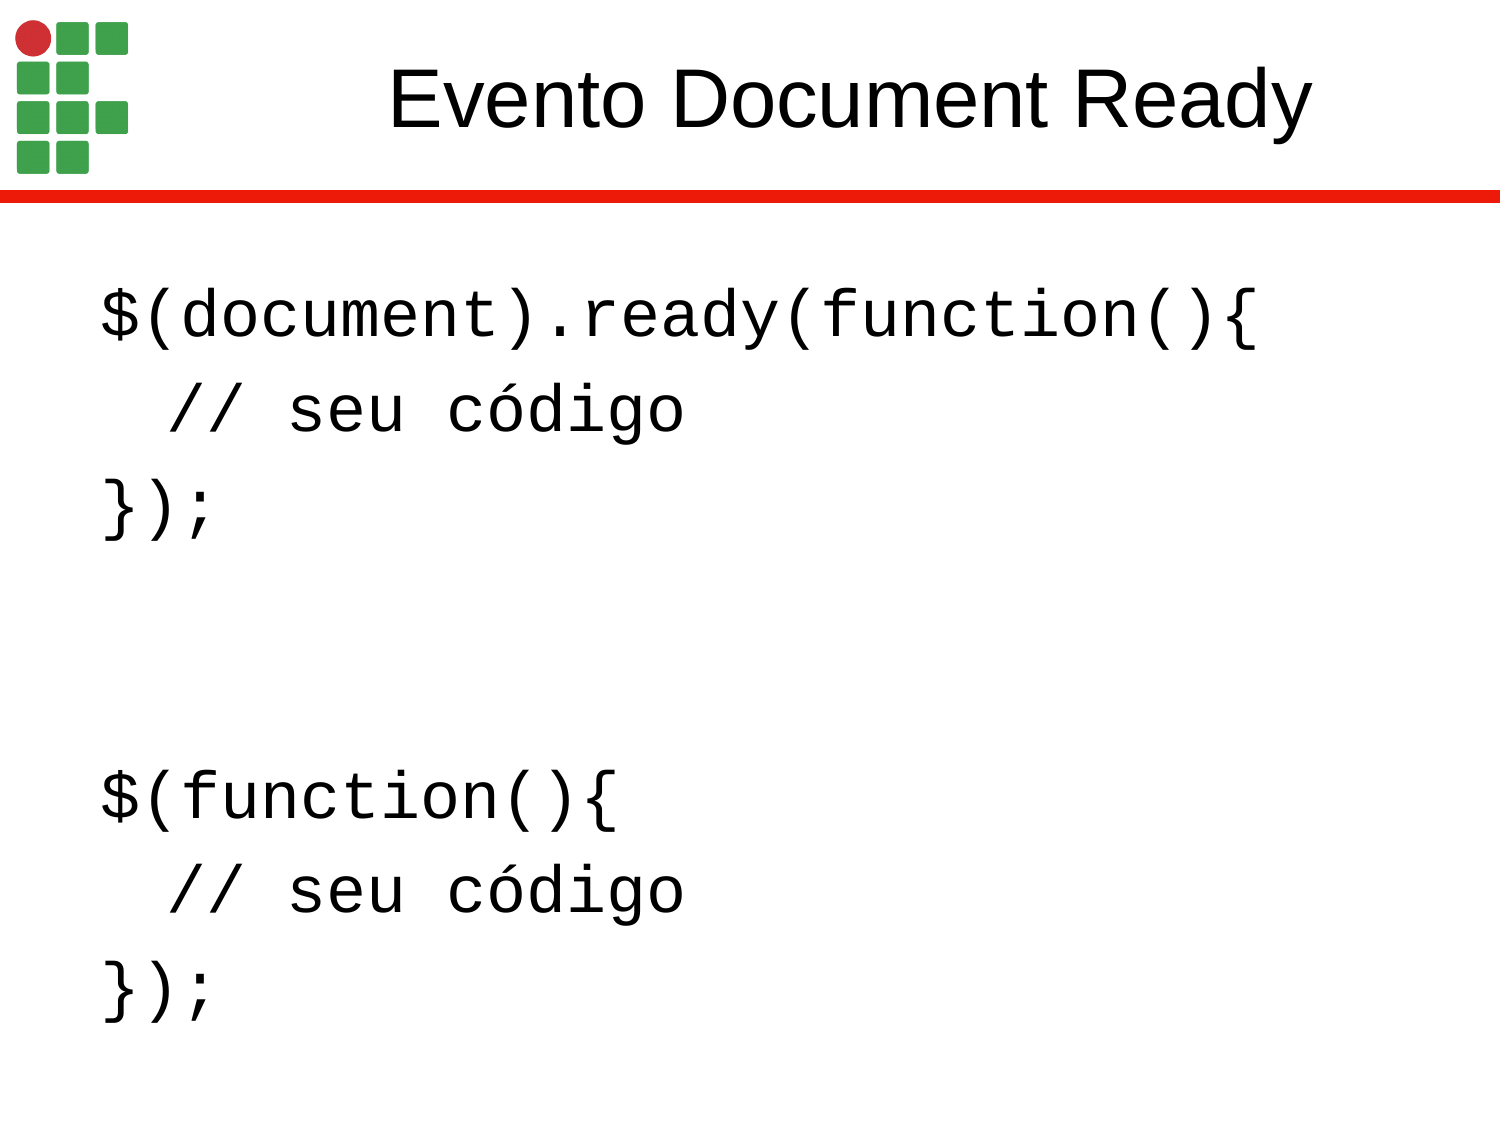

# Evento Document Ready
$(document).ready(function(){
// seu código
});
$(function(){
// seu código
});